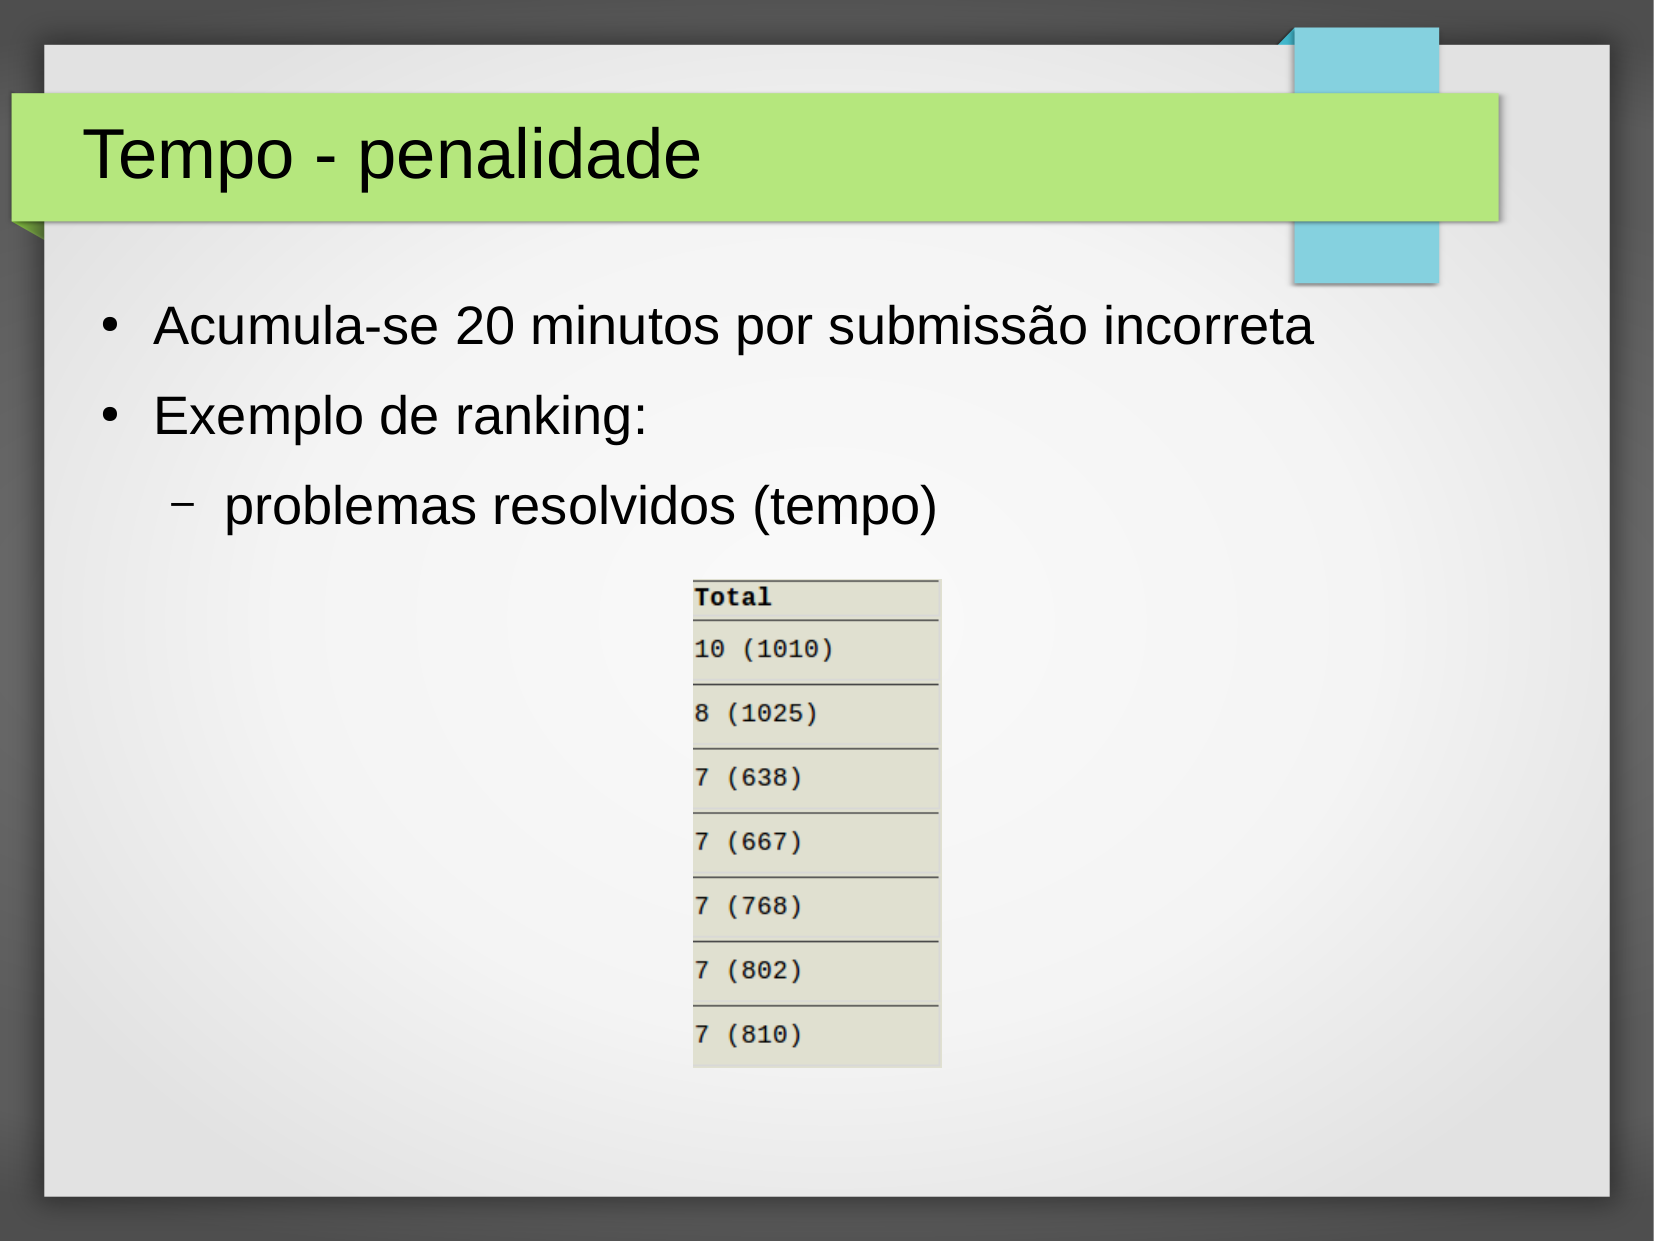

# Tempo - penalidade
Acumula-se 20 minutos por submissão incorreta
Exemplo de ranking:
problemas resolvidos (tempo)